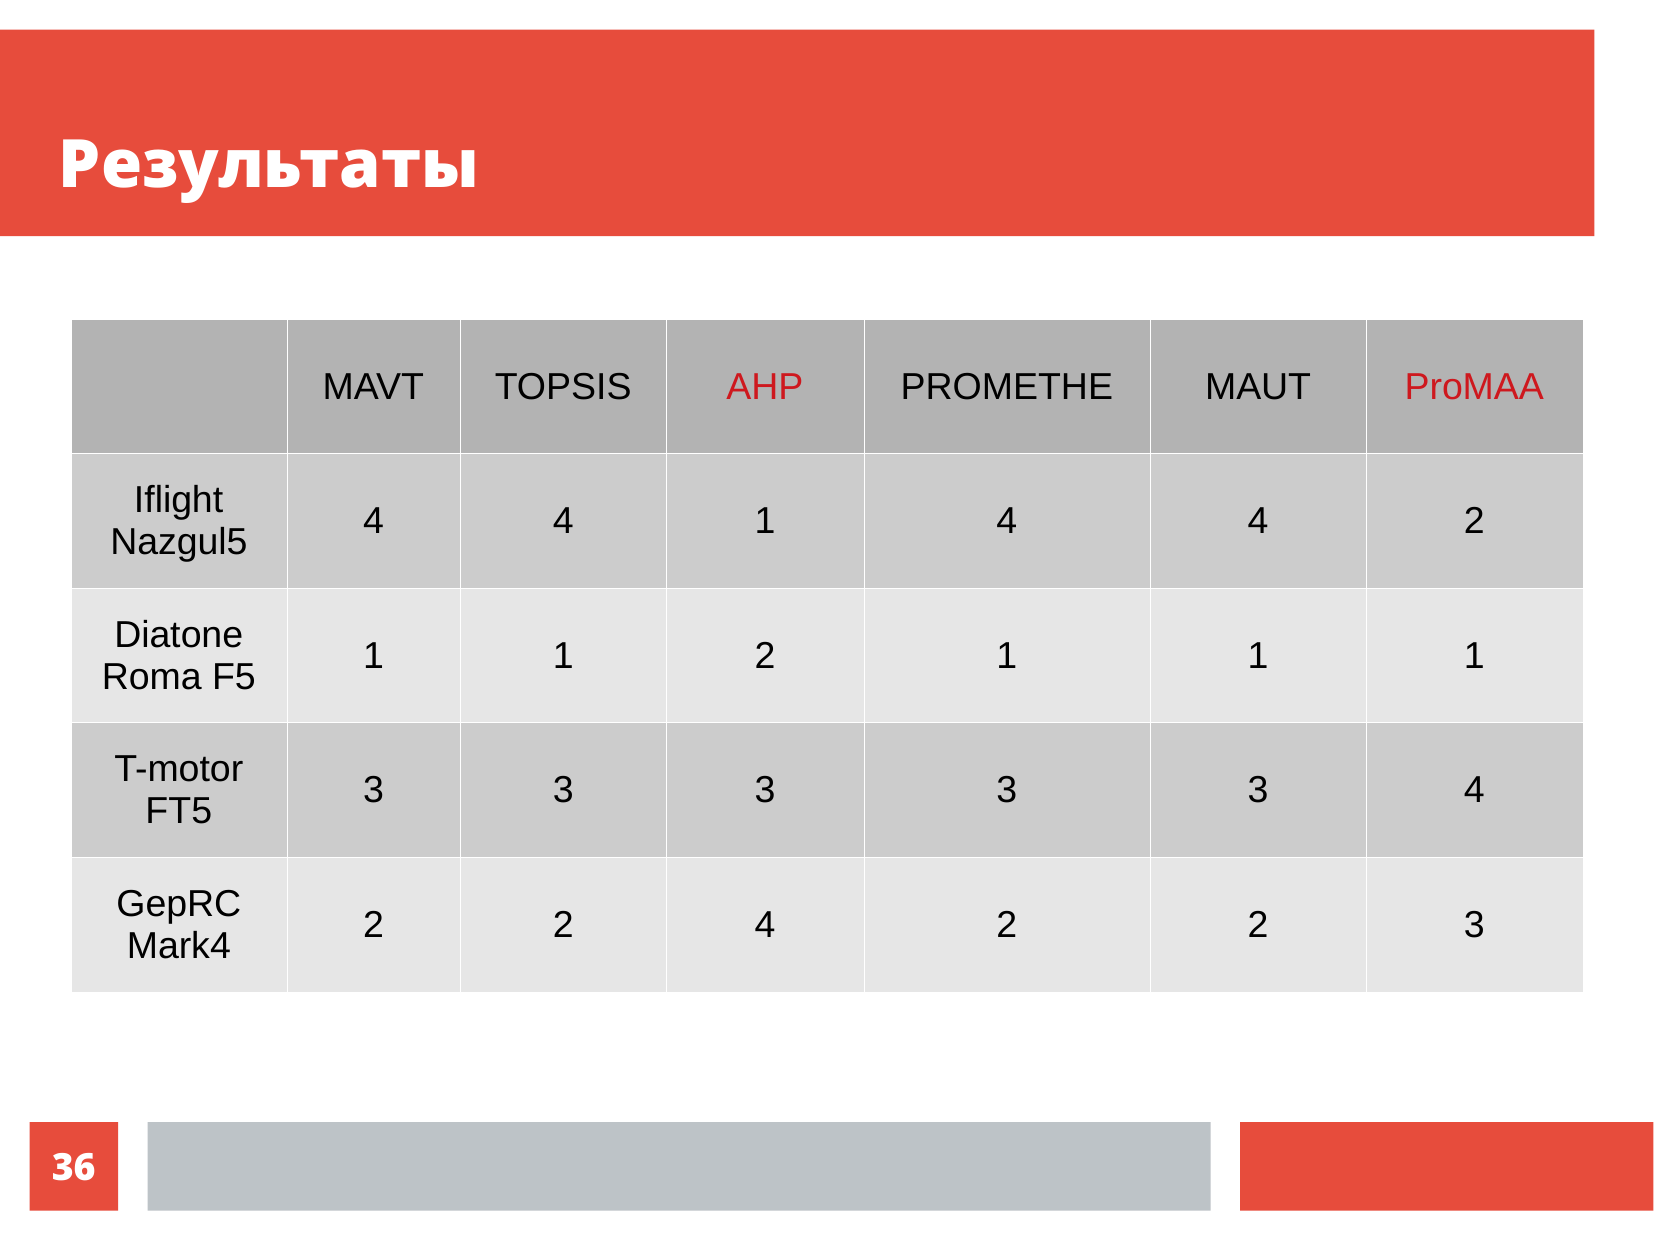

# Результаты
| | MAVT | TOPSIS | AHP | PROMETHE | MAUT | ProMAA |
| --- | --- | --- | --- | --- | --- | --- |
| Iflight Nazgul5 | 4 | 4 | 1 | 4 | 4 | 2 |
| Diatone Roma F5 | 1 | 1 | 2 | 1 | 1 | 1 |
| T-motor FT5 | 3 | 3 | 3 | 3 | 3 | 4 |
| GepRC Mark4 | 2 | 2 | 4 | 2 | 2 | 3 |
36